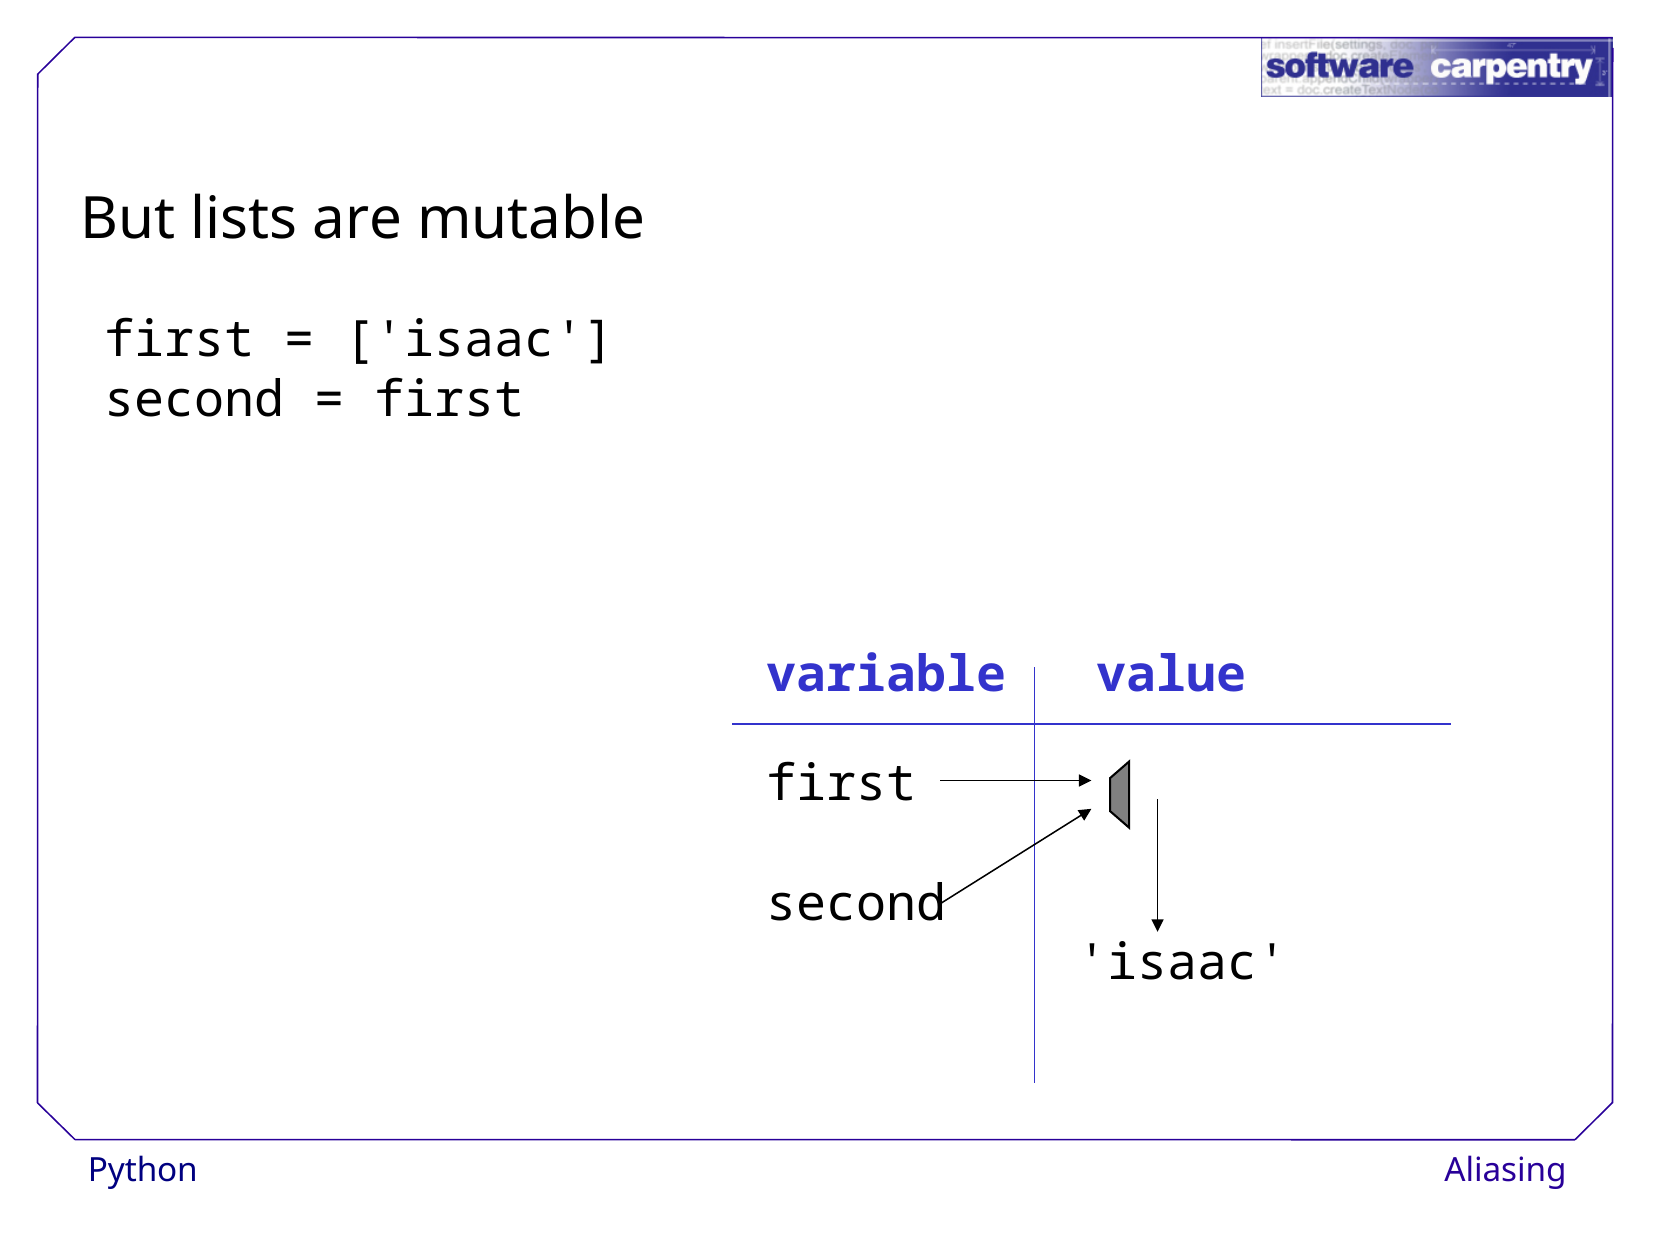

But lists are mutable
first = ['isaac']
second = first
variable
value
first
second
| |
| --- |
'isaac'